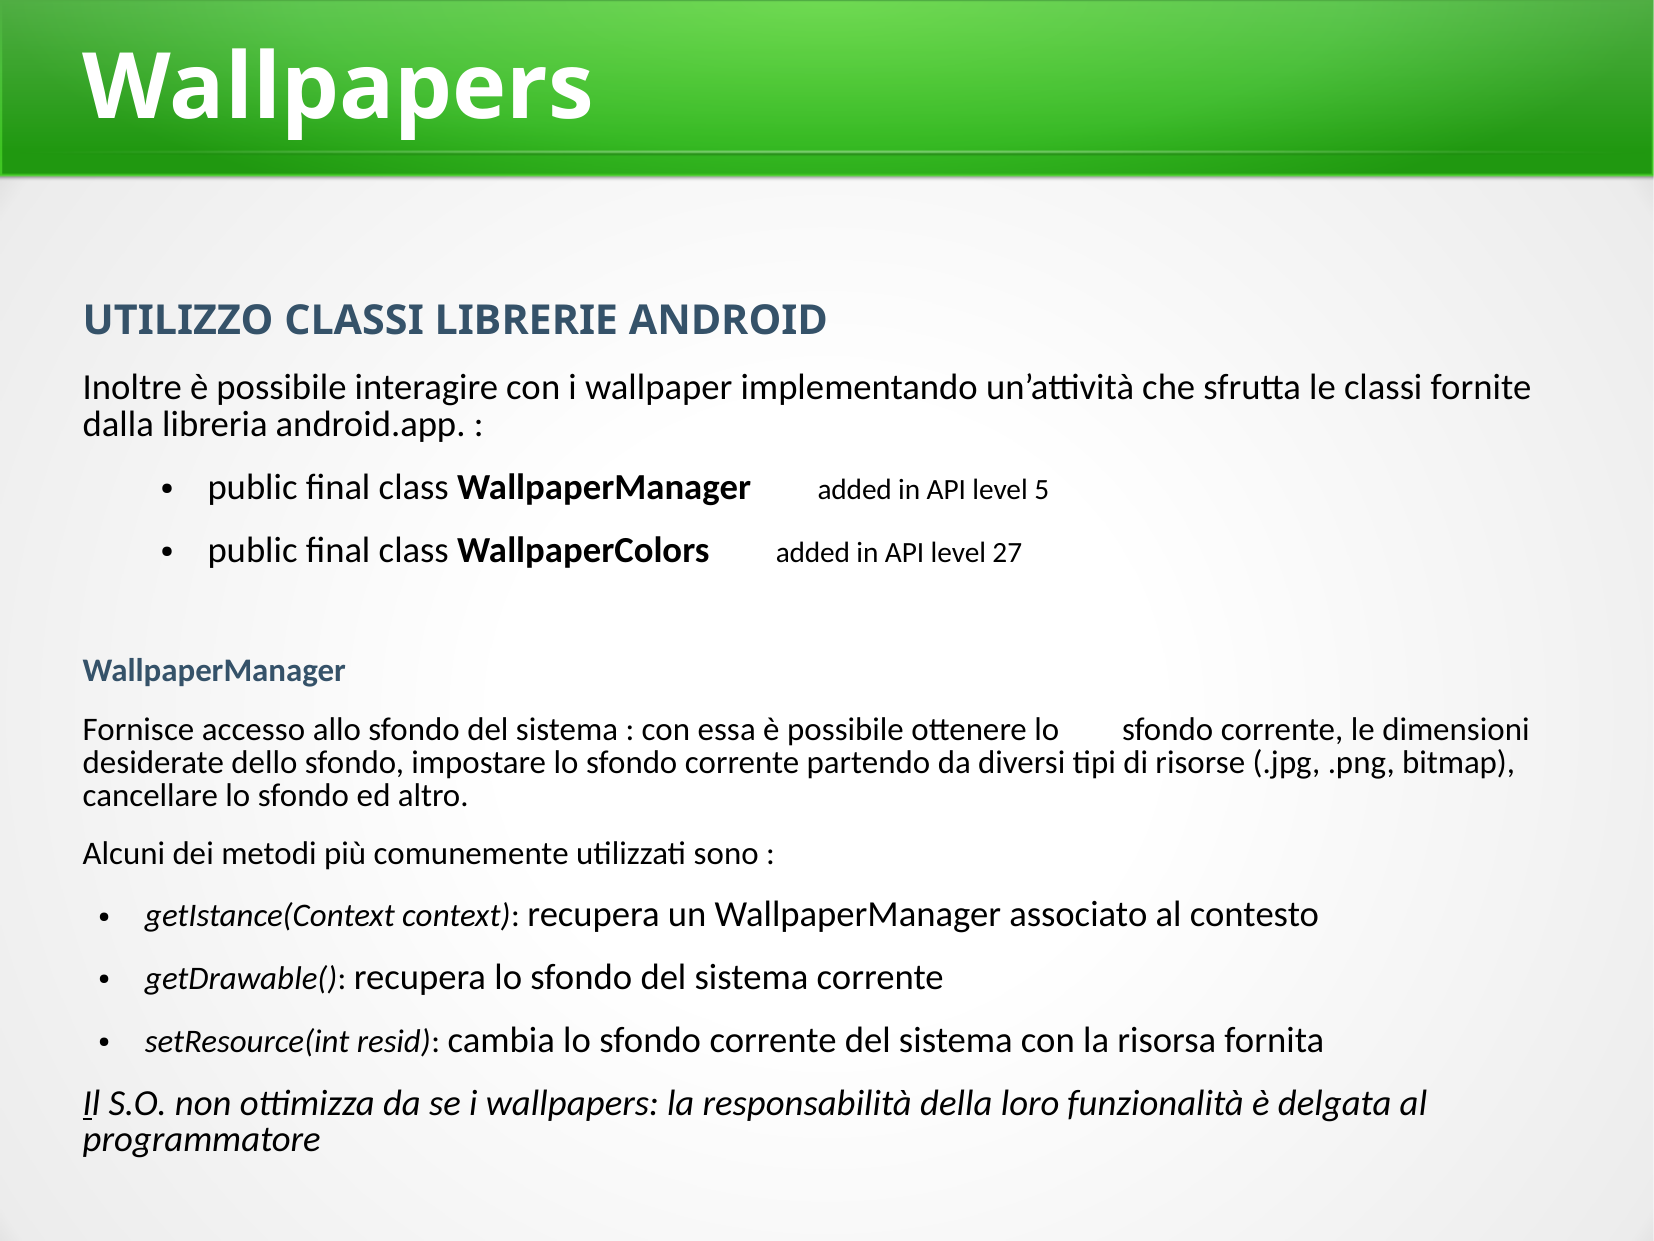

# Wallpapers
UTILIZZO CLASSI LIBRERIE ANDROID
Inoltre è possibile interagire con i wallpaper implementando un’attività che sfrutta le classi fornite dalla libreria android.app. :
public final class WallpaperManager added in API level 5
public final class WallpaperColors added in API level 27
WallpaperManager
Fornisce accesso allo sfondo del sistema : con essa è possibile ottenere lo 	sfondo corrente, le dimensioni desiderate dello sfondo, impostare lo sfondo corrente partendo da diversi tipi di risorse (.jpg, .png, bitmap), cancellare lo sfondo ed altro.
Alcuni dei metodi più comunemente utilizzati sono :
getIstance(Context context): recupera un WallpaperManager associato al contesto
getDrawable(): recupera lo sfondo del sistema corrente
setResource(int resid): cambia lo sfondo corrente del sistema con la risorsa fornita
Il S.O. non ottimizza da se i wallpapers: la responsabilità della loro funzionalità è delgata al programmatore